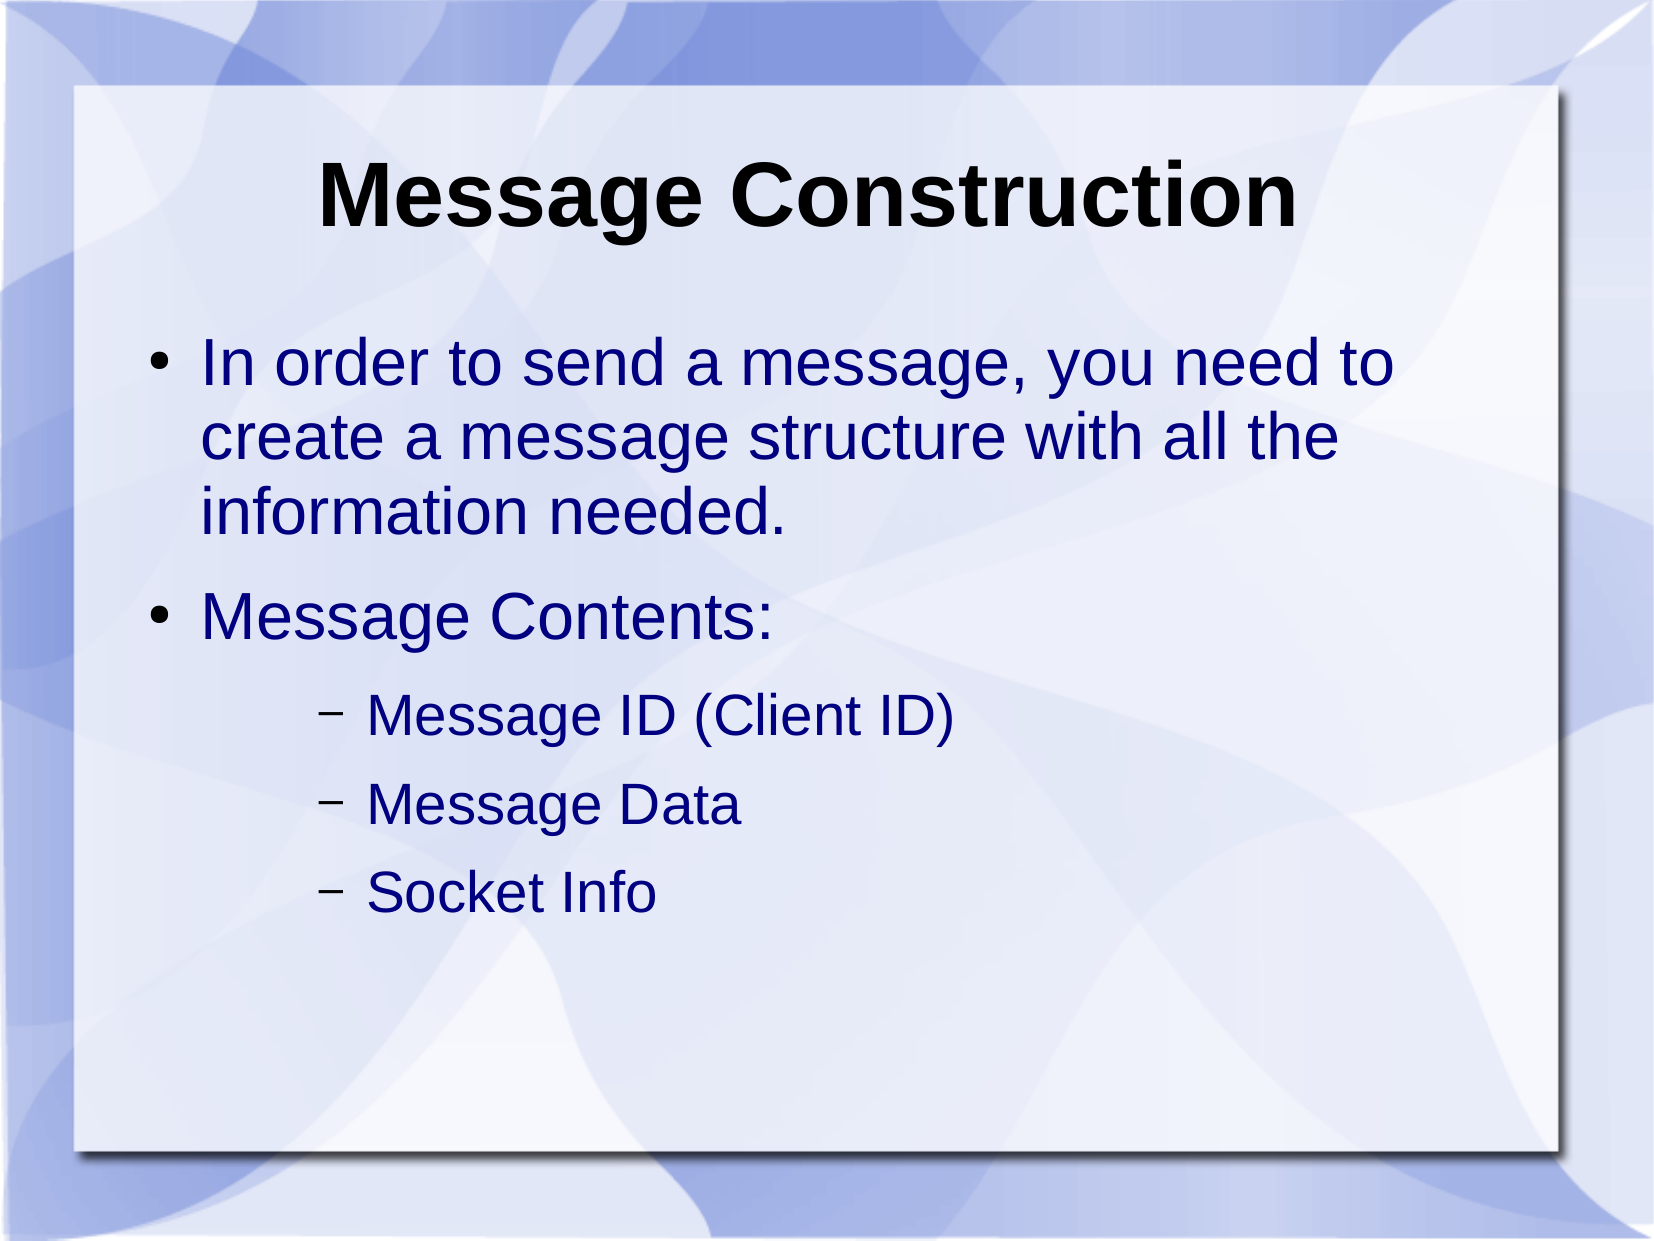

# Message Construction
In order to send a message, you need to create a message structure with all the information needed.
Message Contents:
Message ID (Client ID)
Message Data
Socket Info